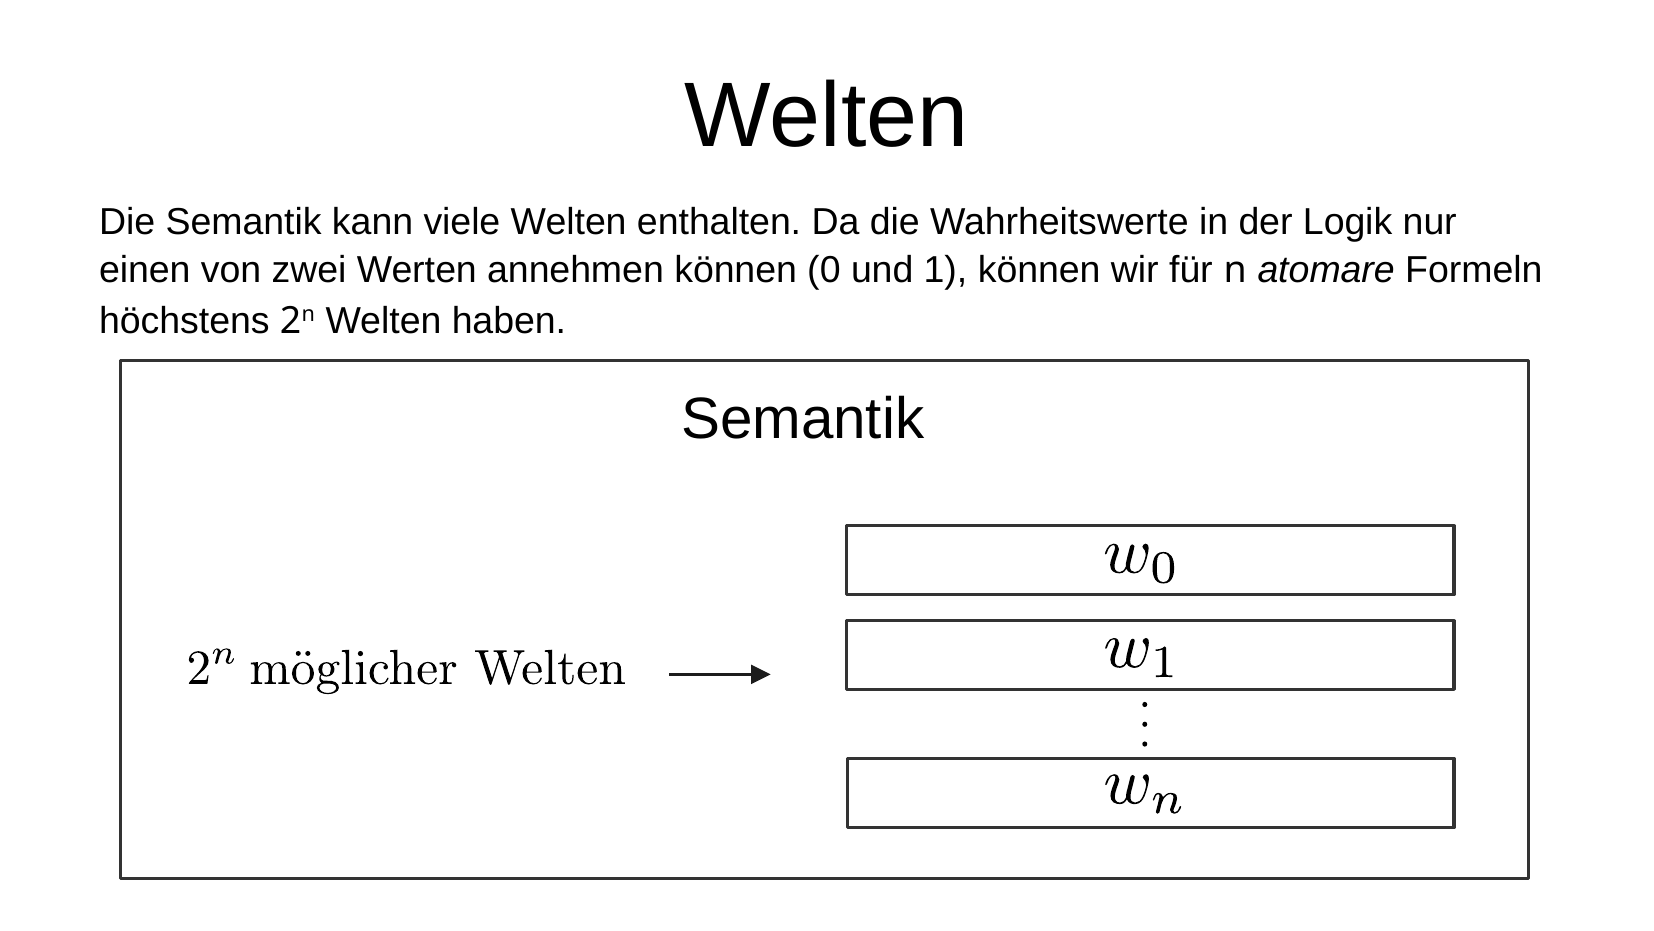

# Welten
Die Semantik kann viele Welten enthalten. Da die Wahrheitswerte in der Logik nur einen von zwei Werten annehmen können (0 und 1), können wir für n atomare Formeln höchstens 2n Welten haben.
Semantik